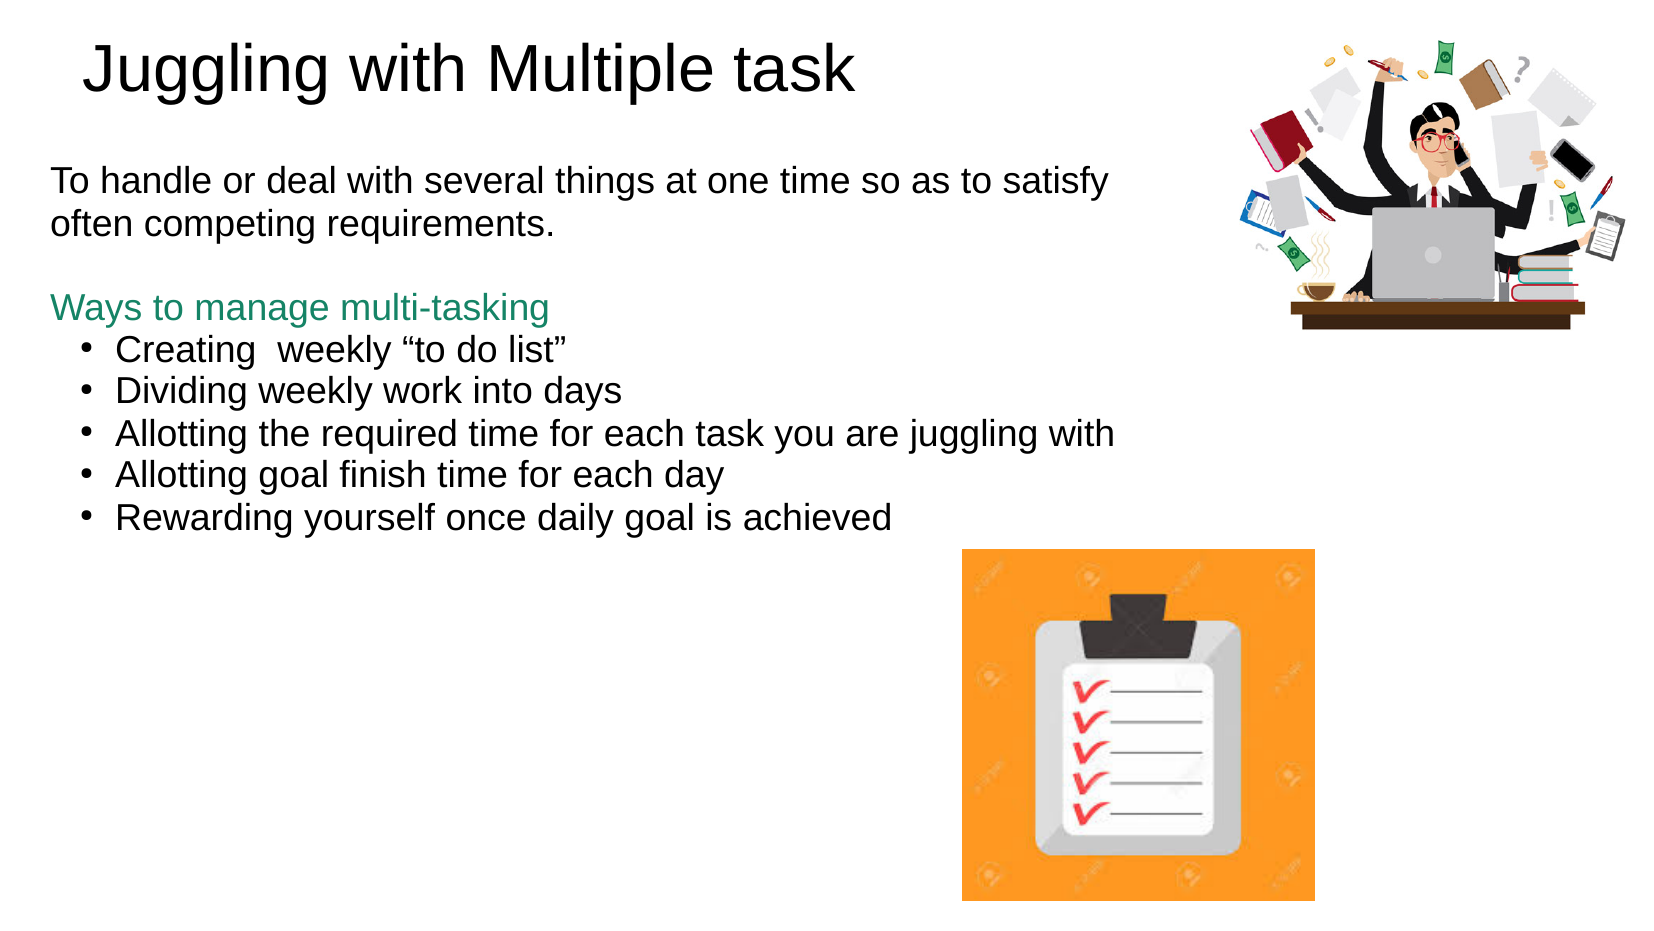

# Juggling with Multiple task
To handle or deal with several things at one time so as to satisfy often competing requirements.
Ways to manage multi-tasking
Creating weekly “to do list”
Dividing weekly work into days
Allotting the required time for each task you are juggling with
Allotting goal finish time for each day
Rewarding yourself once daily goal is achieved